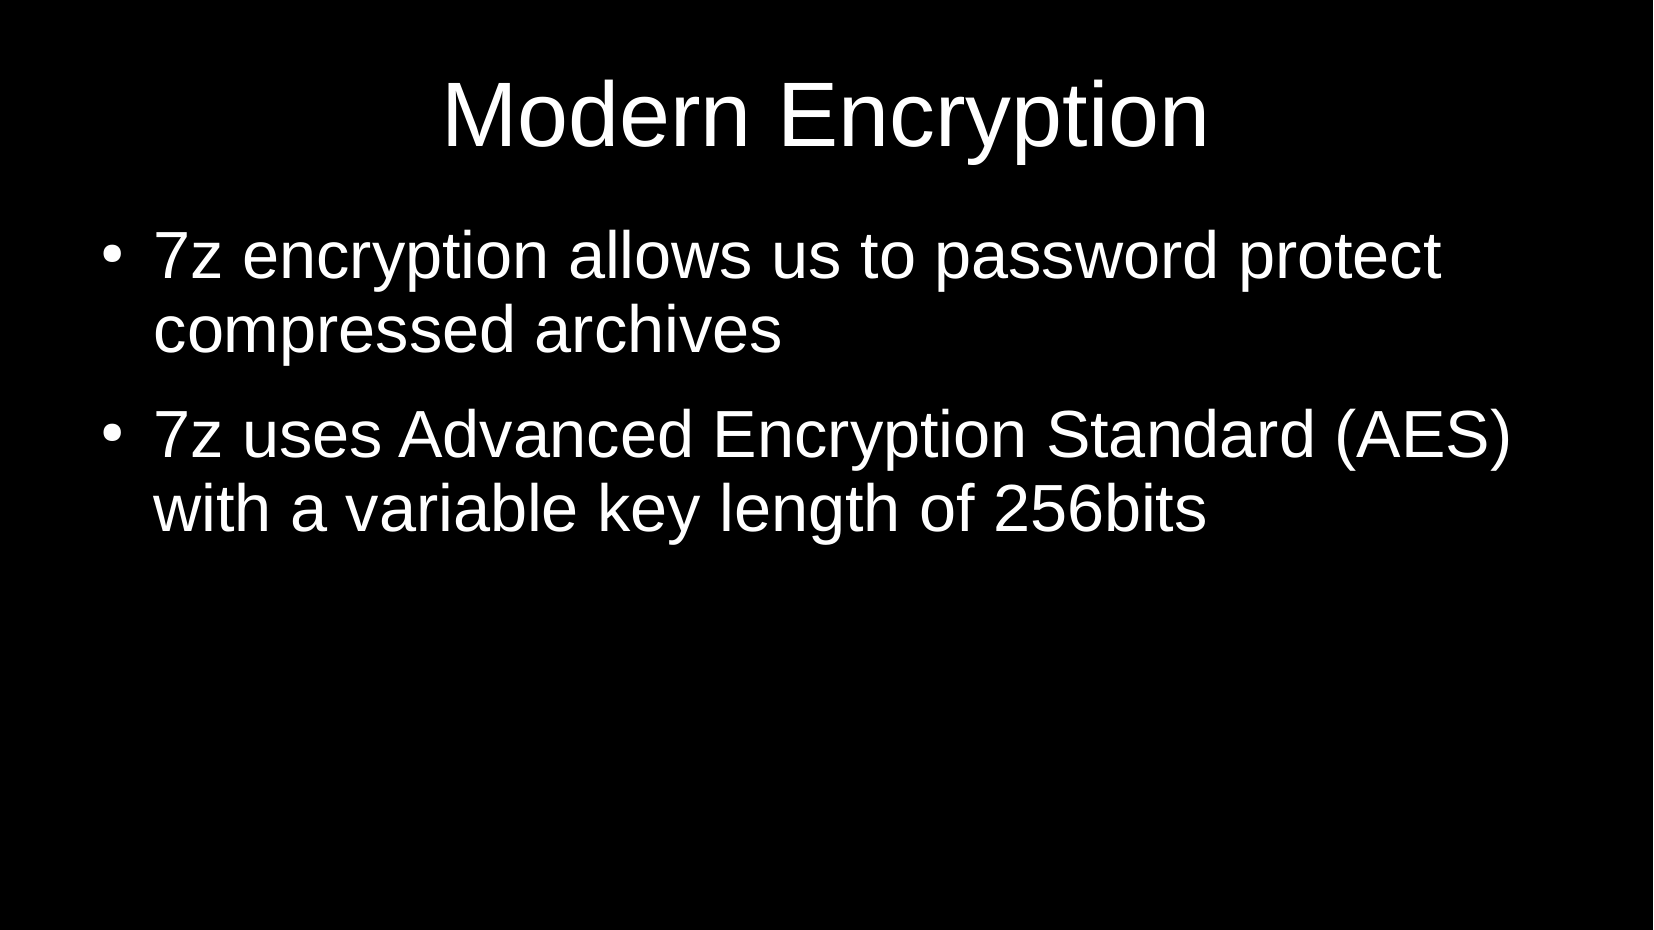

# Modern Encryption
7z encryption allows us to password protect compressed archives
7z uses Advanced Encryption Standard (AES) with a variable key length of 256bits